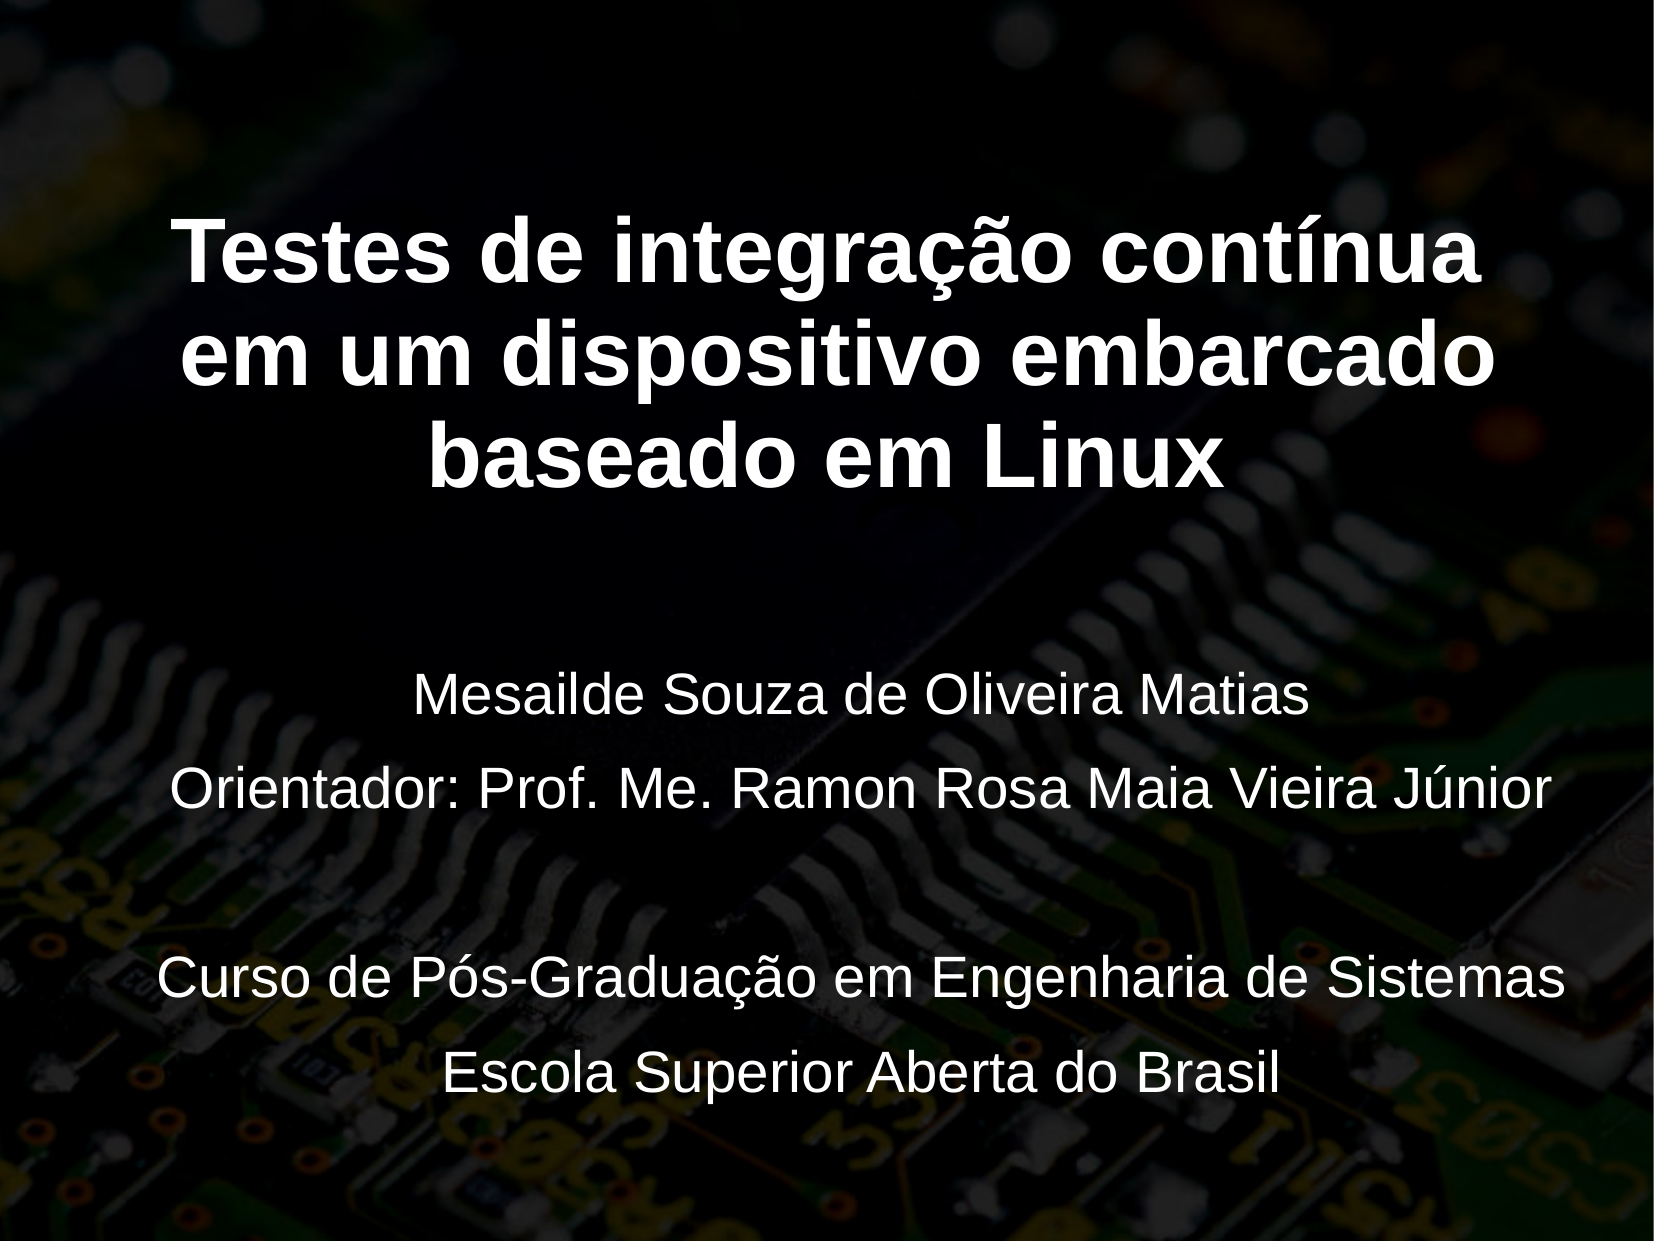

# Testes de integração contínua em um dispositivo embarcado baseado em Linux
Mesailde Souza de Oliveira Matias
Orientador: Prof. Me. Ramon Rosa Maia Vieira Júnior
Curso de Pós-Graduação em Engenharia de Sistemas
Escola Superior Aberta do Brasil